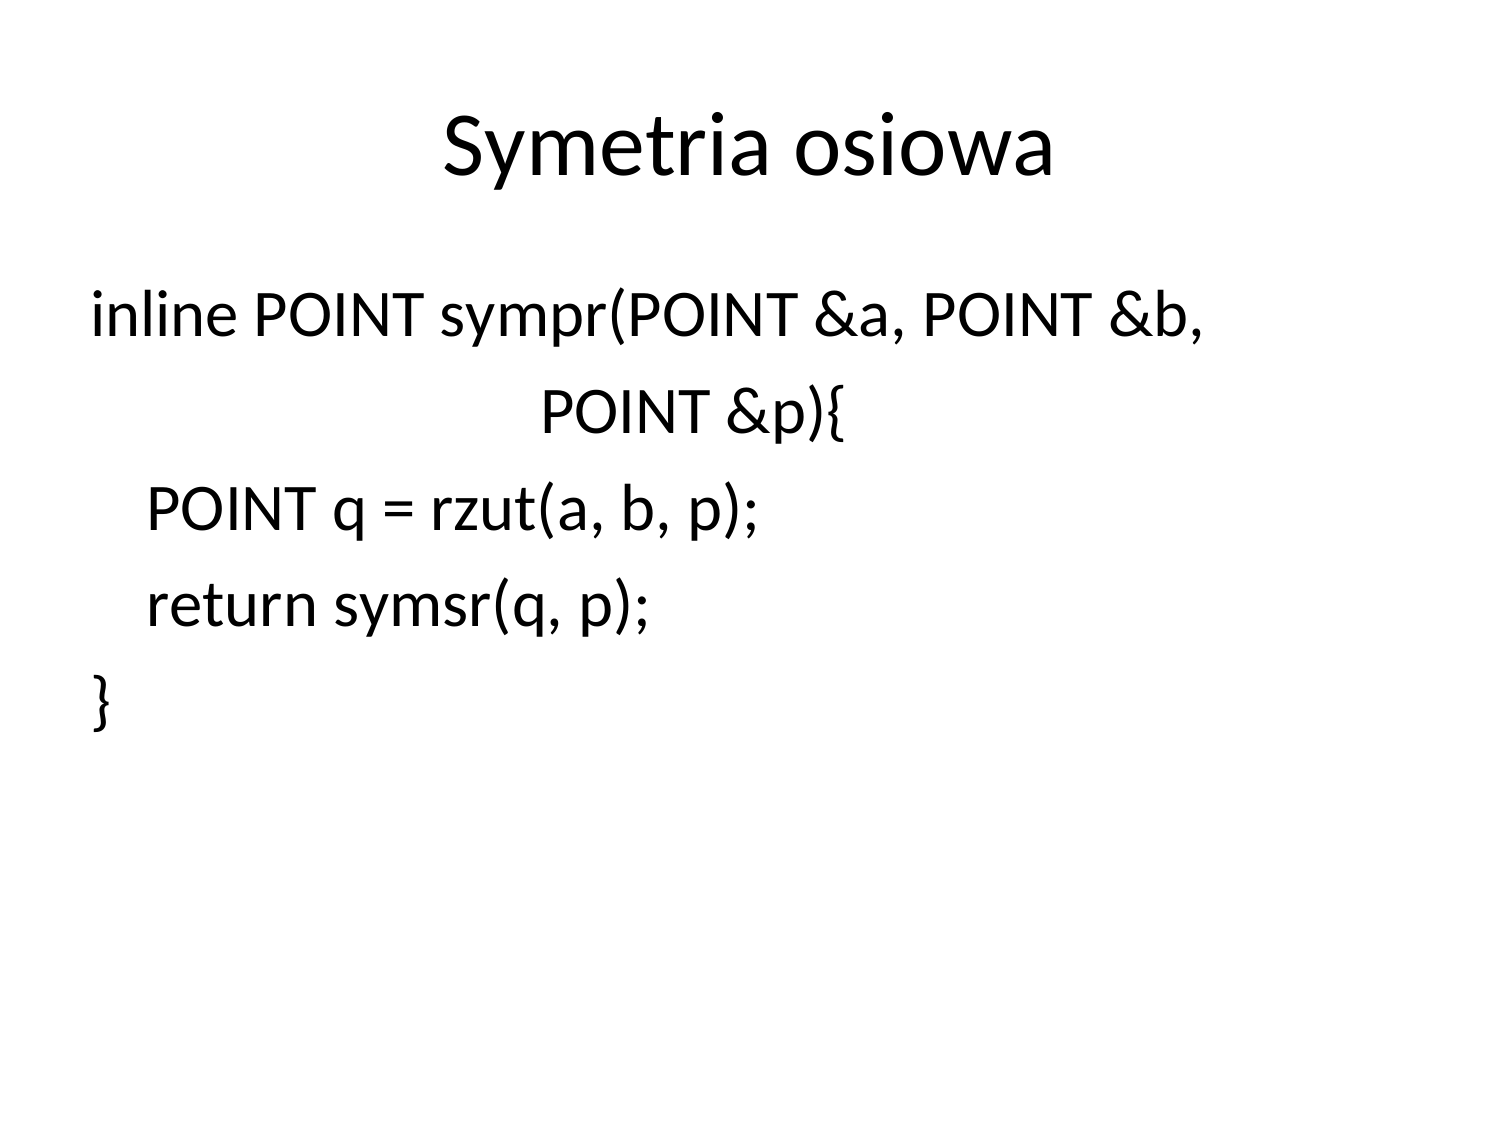

# Symetria osiowa
inline POINT sympr(POINT &a, POINT &b,
				POINT &p){
	POINT q = rzut(a, b, p);
	return symsr(q, p);
}